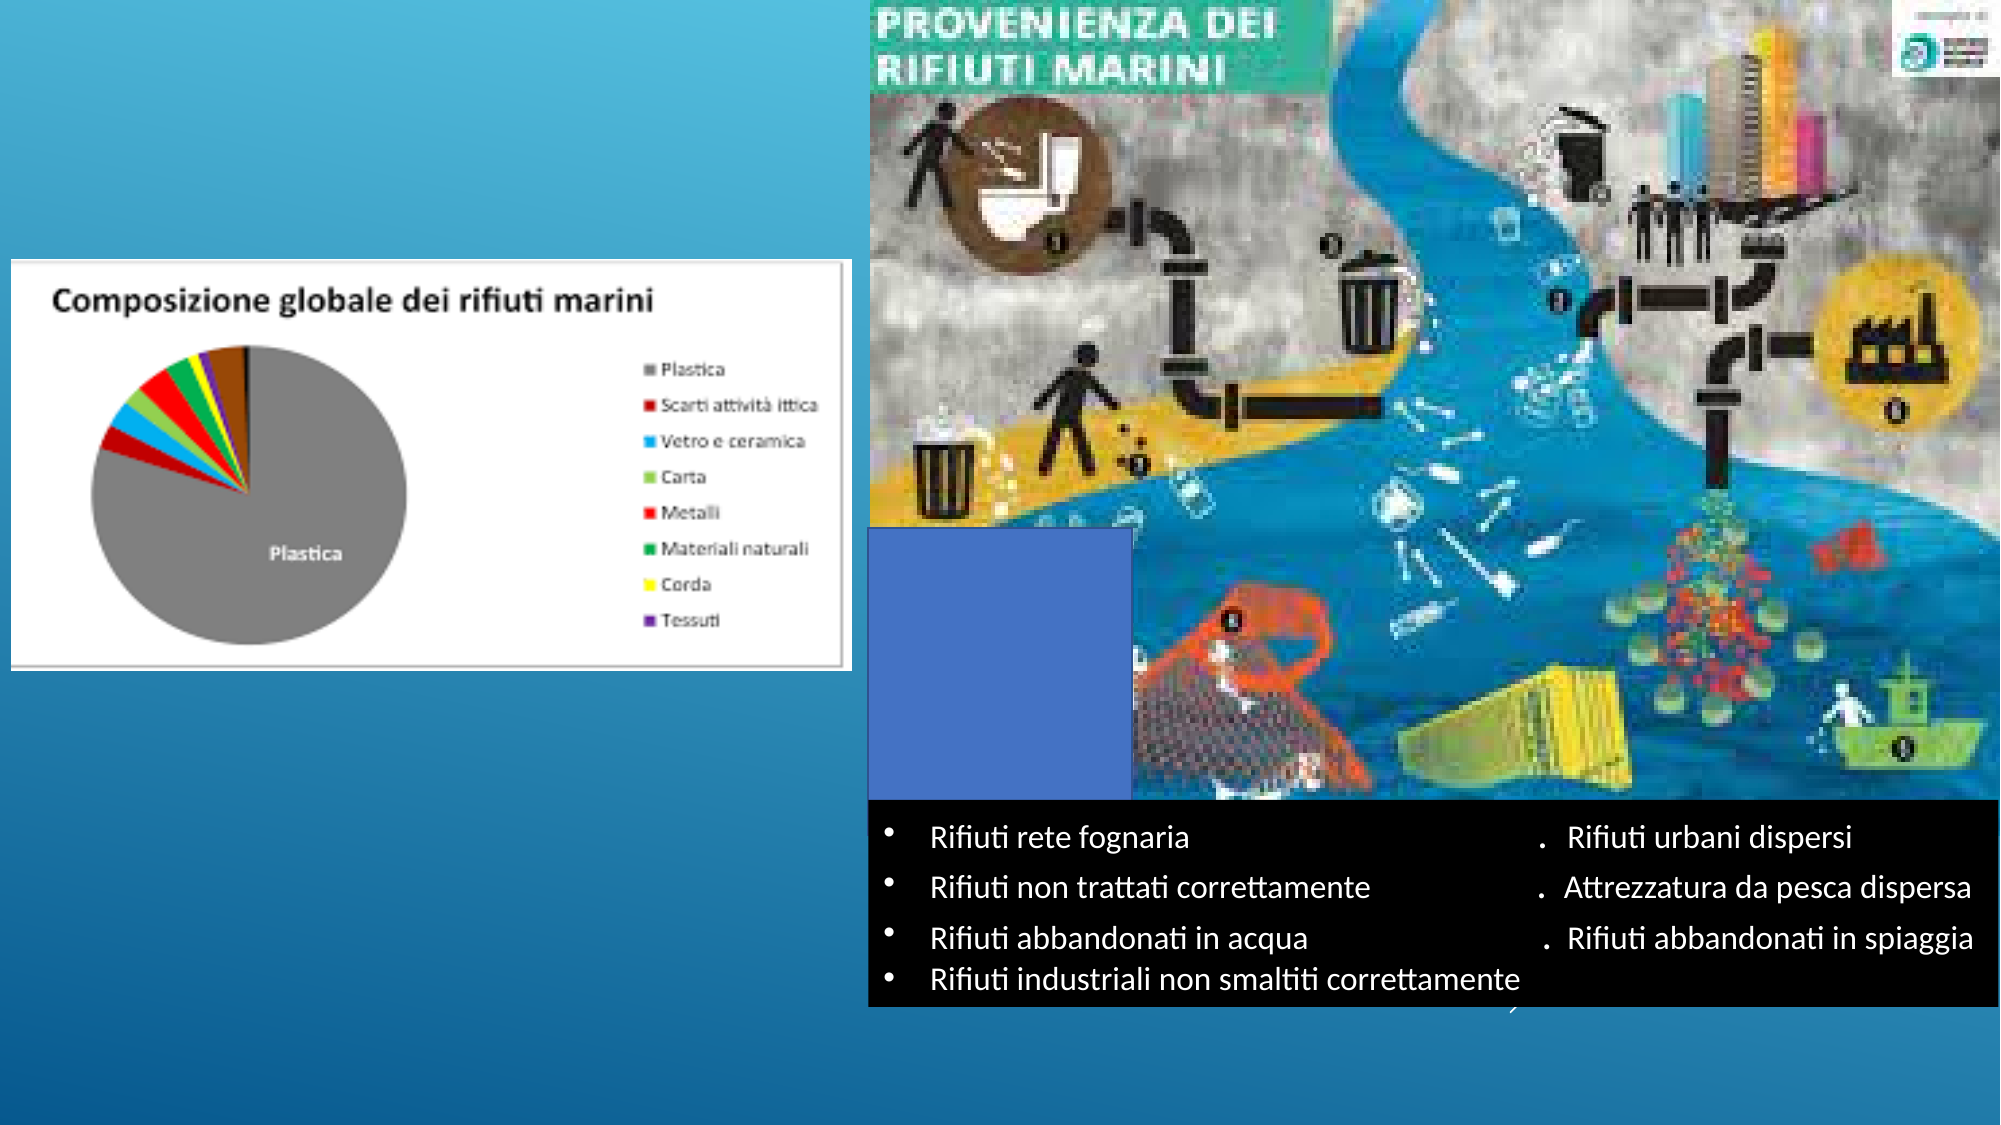

Rifiuti rete fognaria . Rifiuti urbani dispersi
Rifiuti non trattati correttamente . Attrezzatura da pesca dispersa
Rifiuti abbandonati in acqua . Rifiuti abbandonati in spiaggia
Rifiuti industriali non smaltiti correttamente